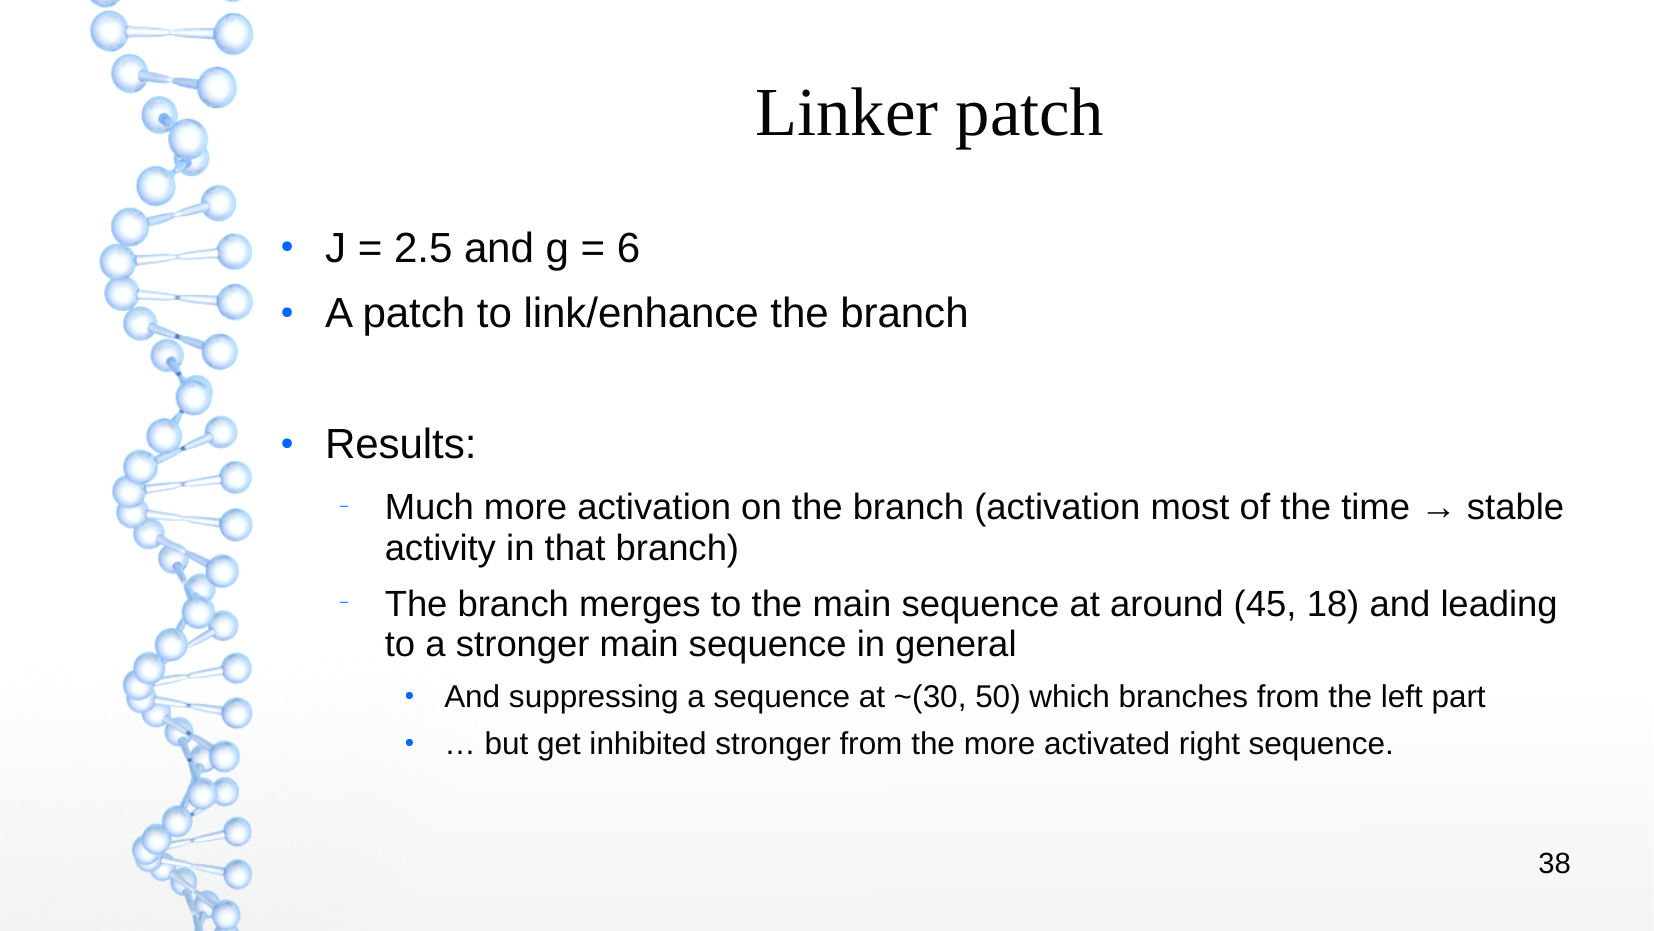

# Linker patch
J = 2.5 and g = 6
A patch to link/enhance the branch
Results:
Much more activation on the branch (activation most of the time → stable activity in that branch)
The branch merges to the main sequence at around (45, 18) and leading to a stronger main sequence in general
And suppressing a sequence at ~(30, 50) which branches from the left part
… but get inhibited stronger from the more activated right sequence.
38